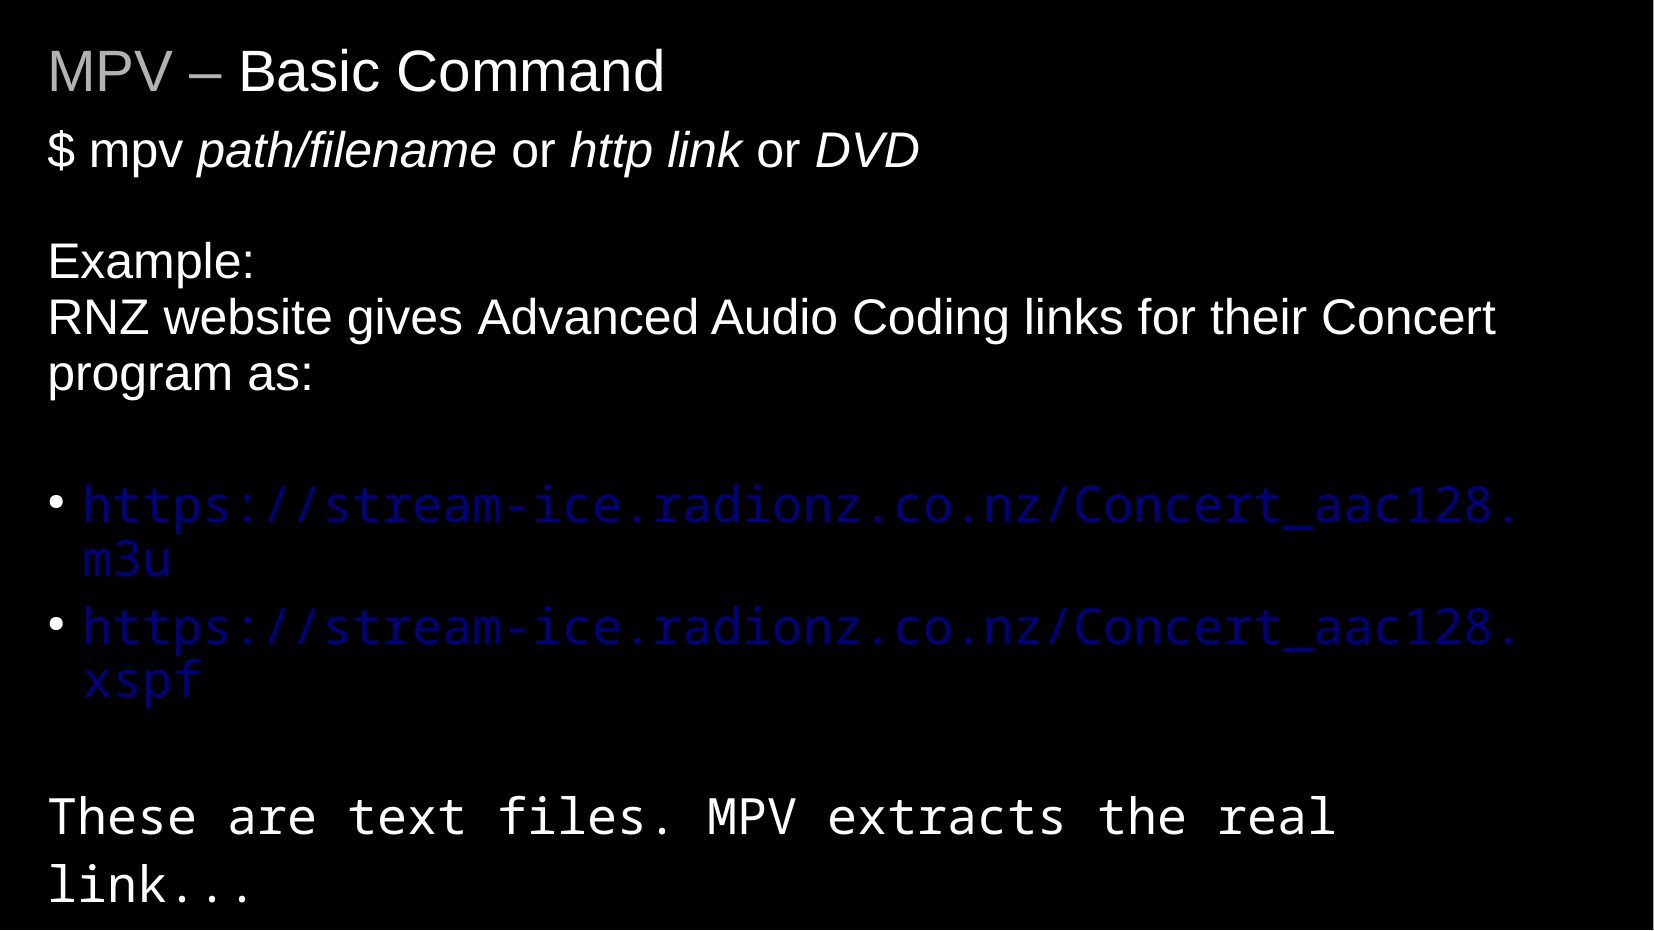

# MPV – Basic Command
$ mpv path/filename or http link or DVD
Example:
RNZ website gives Advanced Audio Coding links for their Concert program as:
https://stream-ice.radionz.co.nz/Concert_aac128.m3u
https://stream-ice.radionz.co.nz/Concert_aac128.xspf
These are text files. MPV extracts the real link...
https://radionz-ice.streamguys.com:80/Concert_aac128
See next slides...